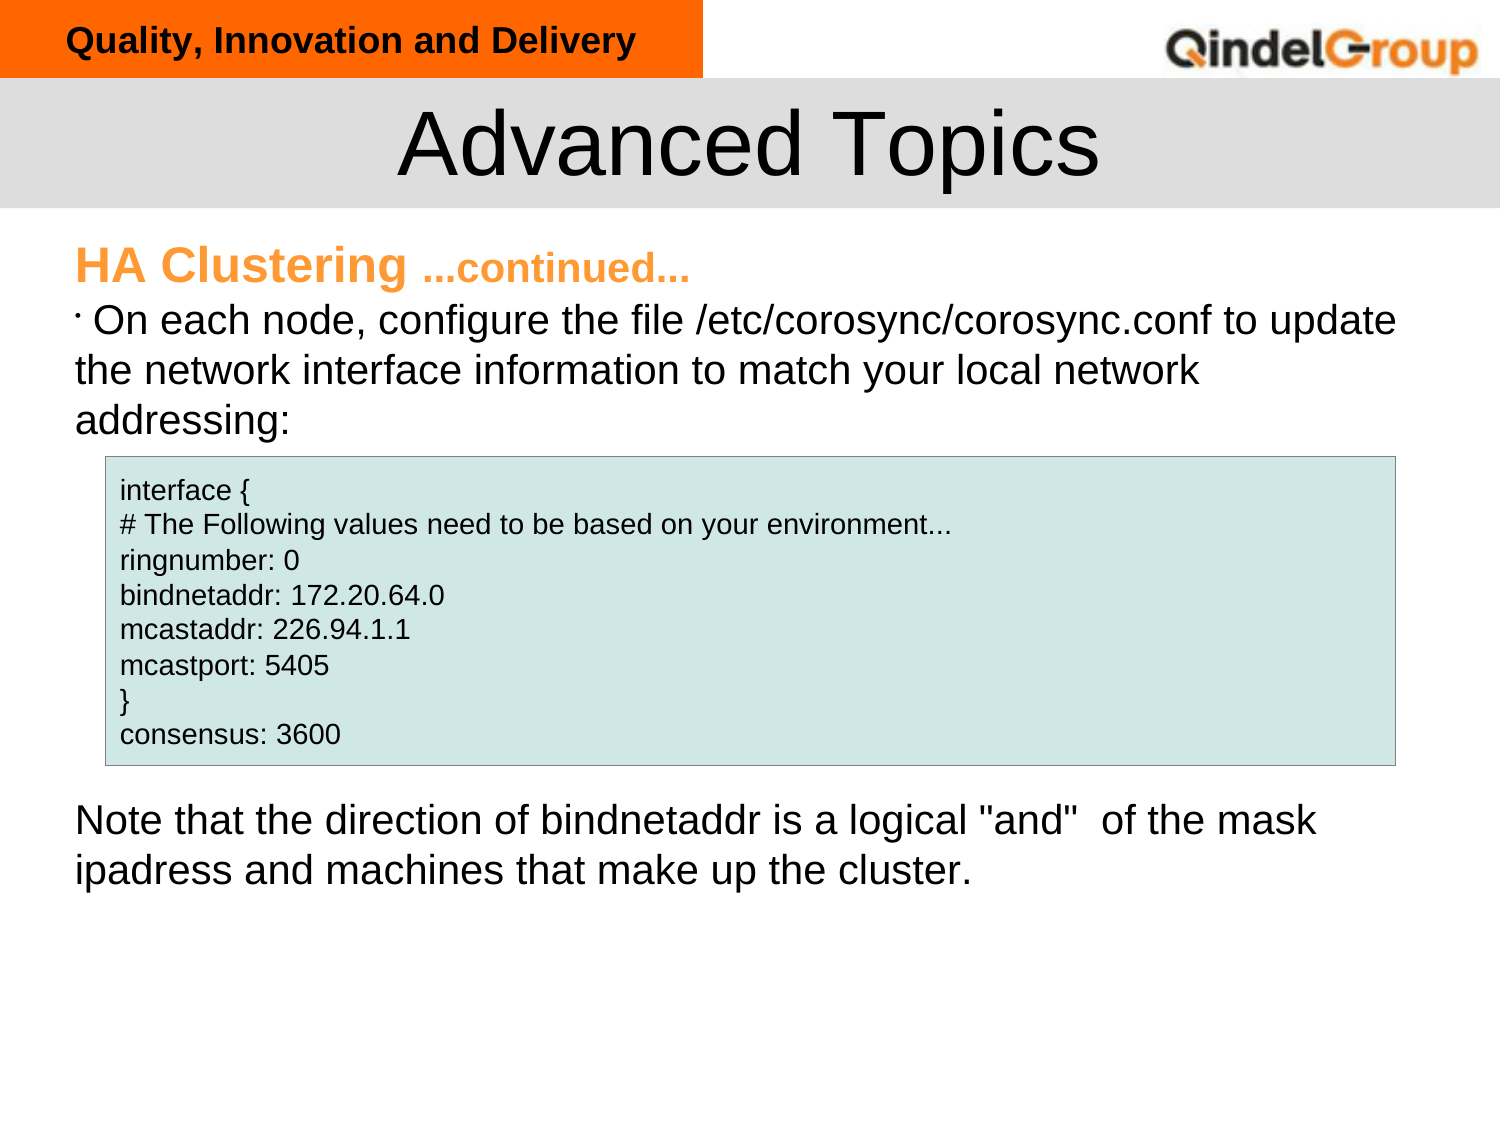

# Advanced Topics
HA Clustering ...continued...
 On each node, configure the file /etc/corosync/corosync.conf to update the network interface information to match your local network addressing:
Note that the direction of bindnetaddr is a logical "and" of the mask ipadress and machines that make up the cluster.
interface {
# The Following values need to be based on your environment...
ringnumber: 0
bindnetaddr: 172.20.64.0
mcastaddr: 226.94.1.1
mcastport: 5405
}
consensus: 3600